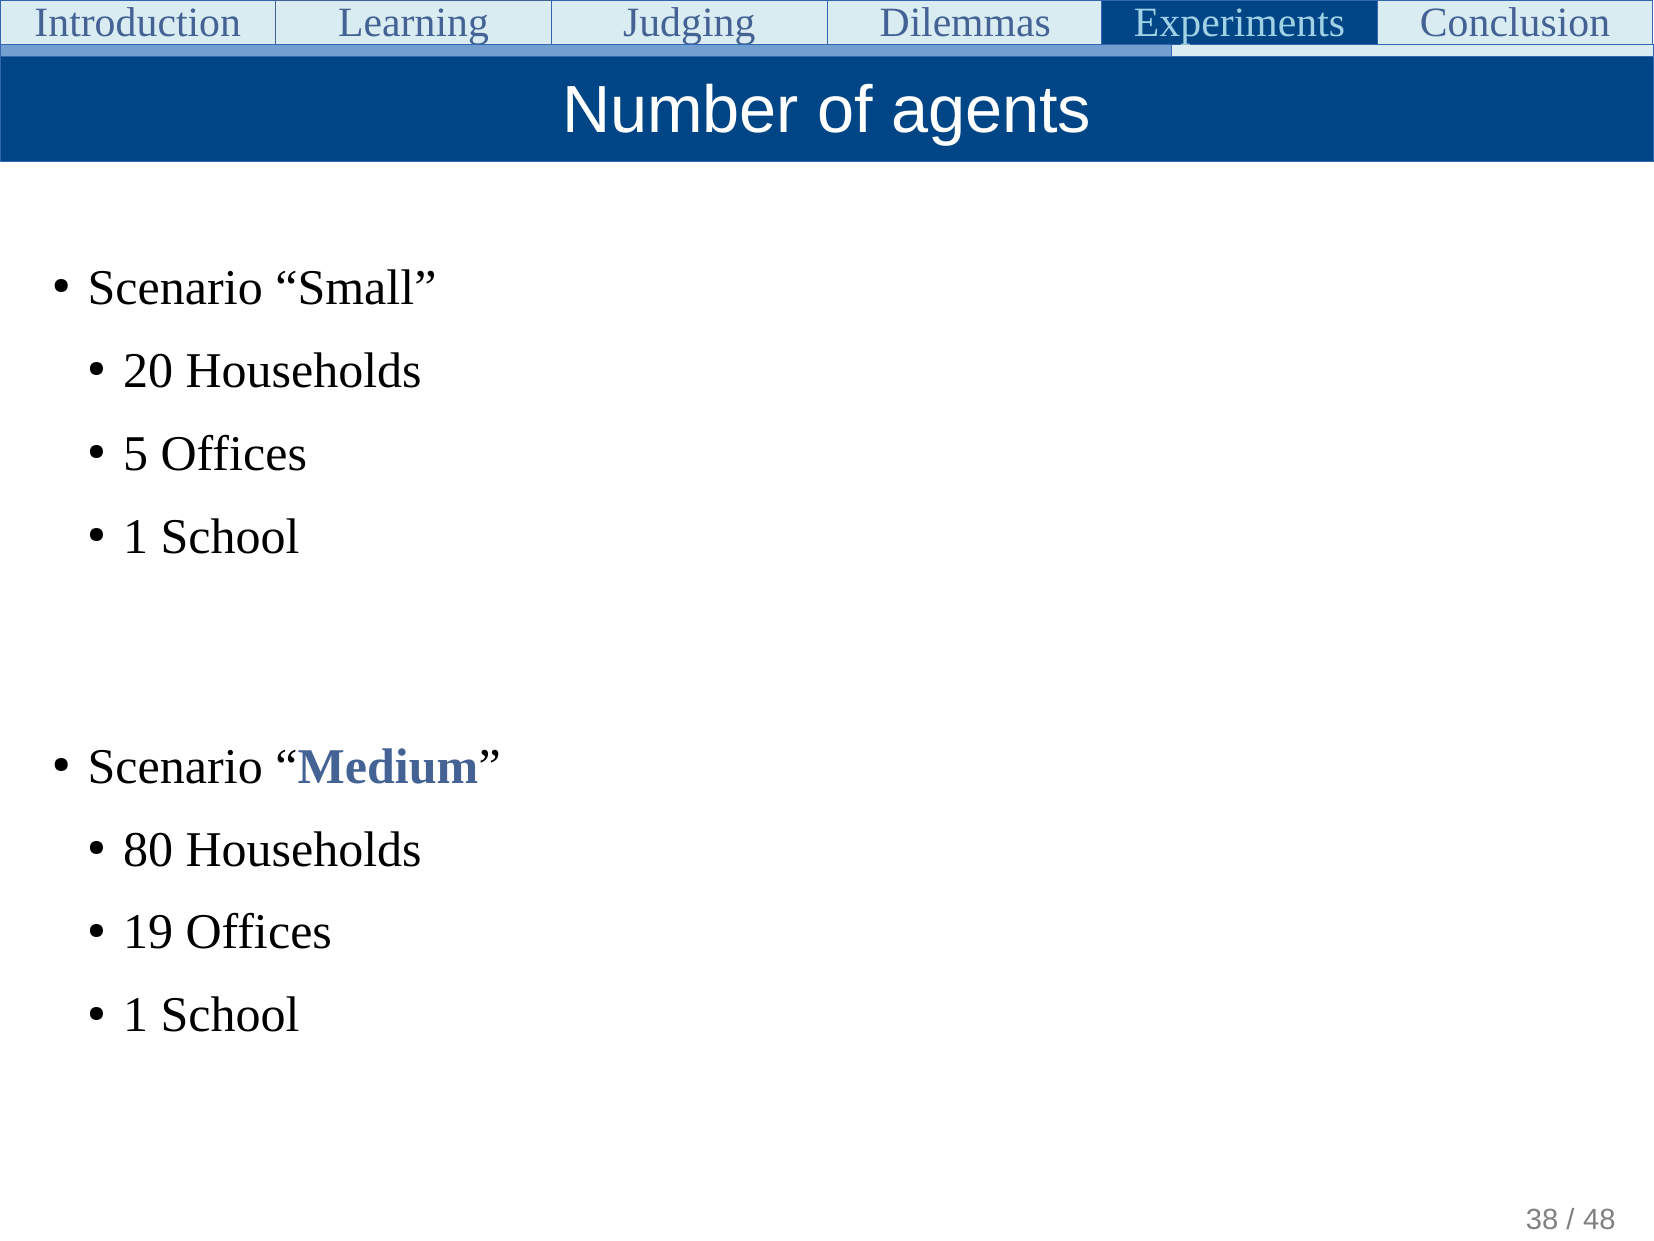

# Number of agents
Scenario “Small”
20 Households
5 Offices
1 School
Scenario “Medium”
80 Households
19 Offices
1 School